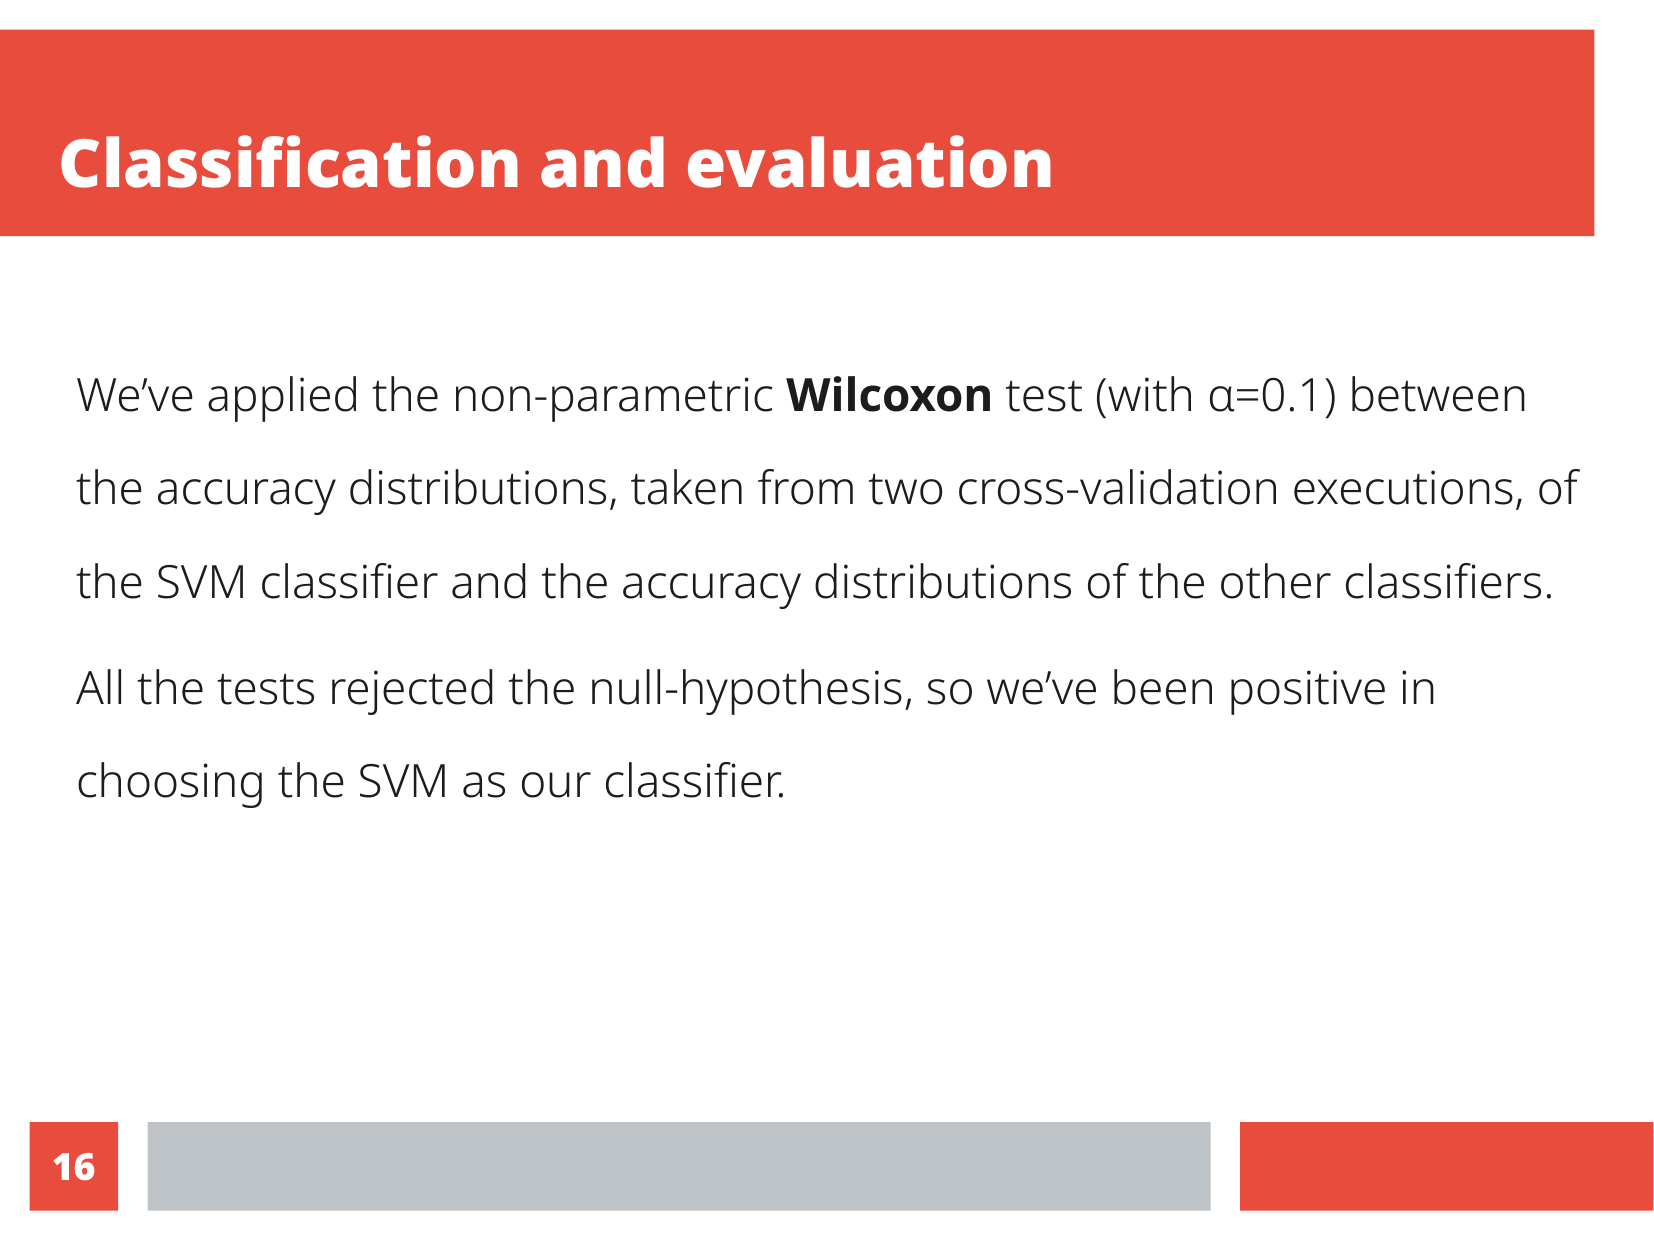

# Classification and evaluation
We’ve applied the non-parametric Wilcoxon test (with α=0.1) between the accuracy distributions, taken from two cross-validation executions, of the SVM classifier and the accuracy distributions of the other classifiers.
All the tests rejected the null-hypothesis, so we’ve been positive in choosing the SVM as our classifier.
16